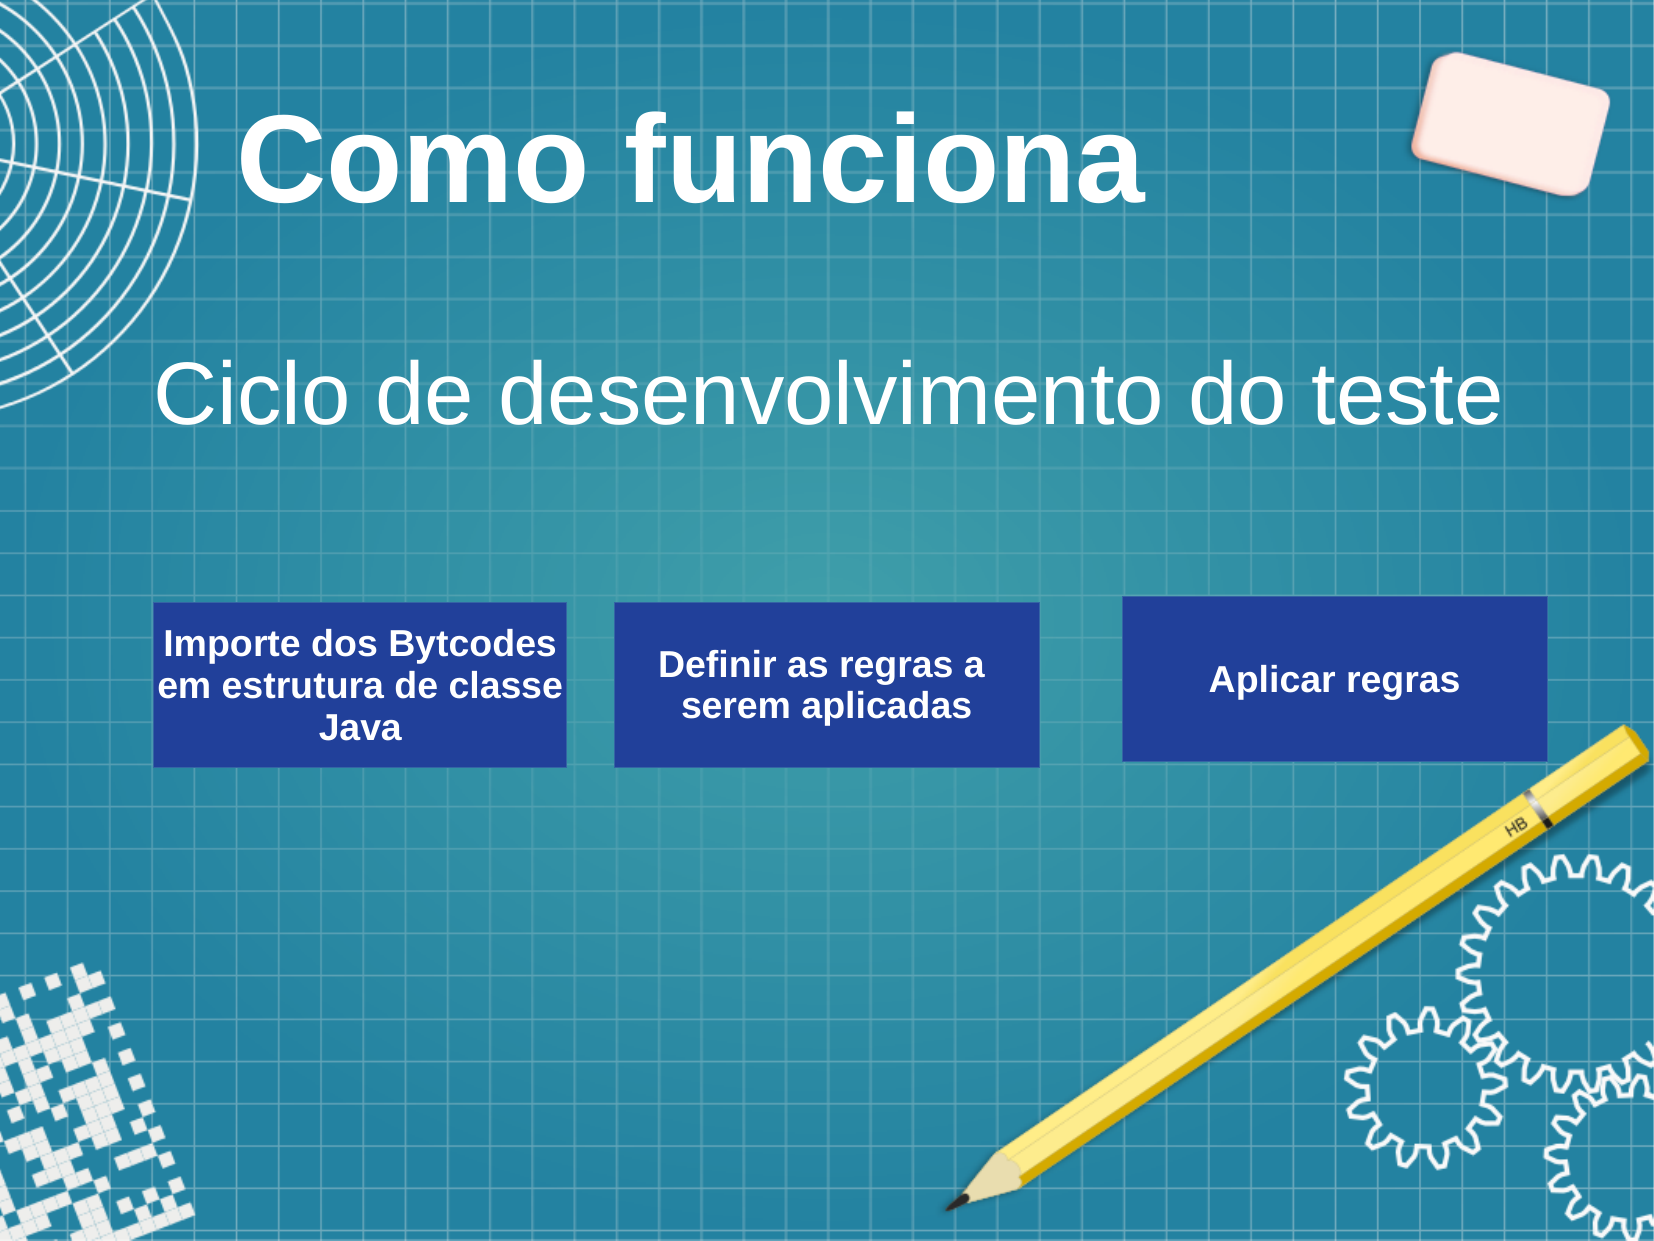

Como funciona
# Ciclo de desenvolvimento do teste
Aplicar regras
Importe dos Bytcodes
em estrutura de classe
Java
Definir as regras a
serem aplicadas